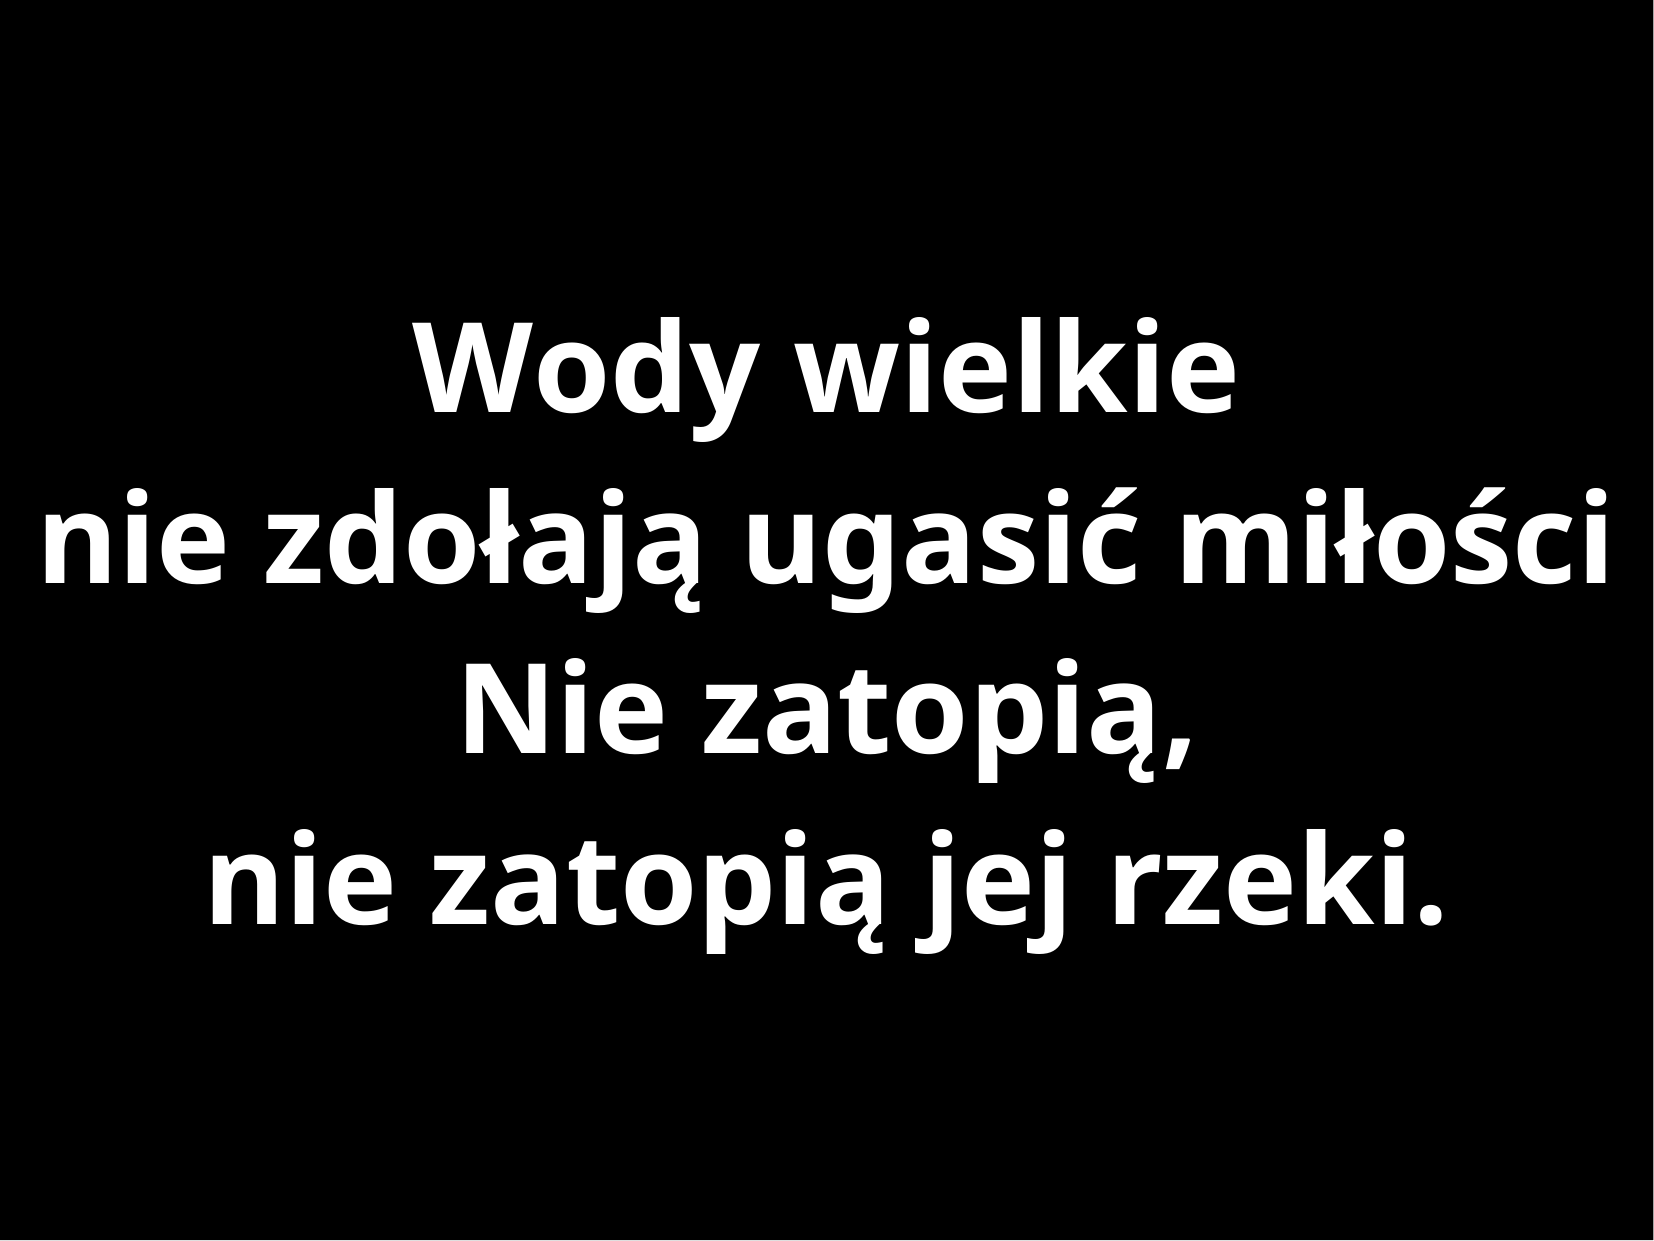

# Wody wielkie nie zdołają ugasić miłości Nie zatopią, nie zatopią jej rzeki.